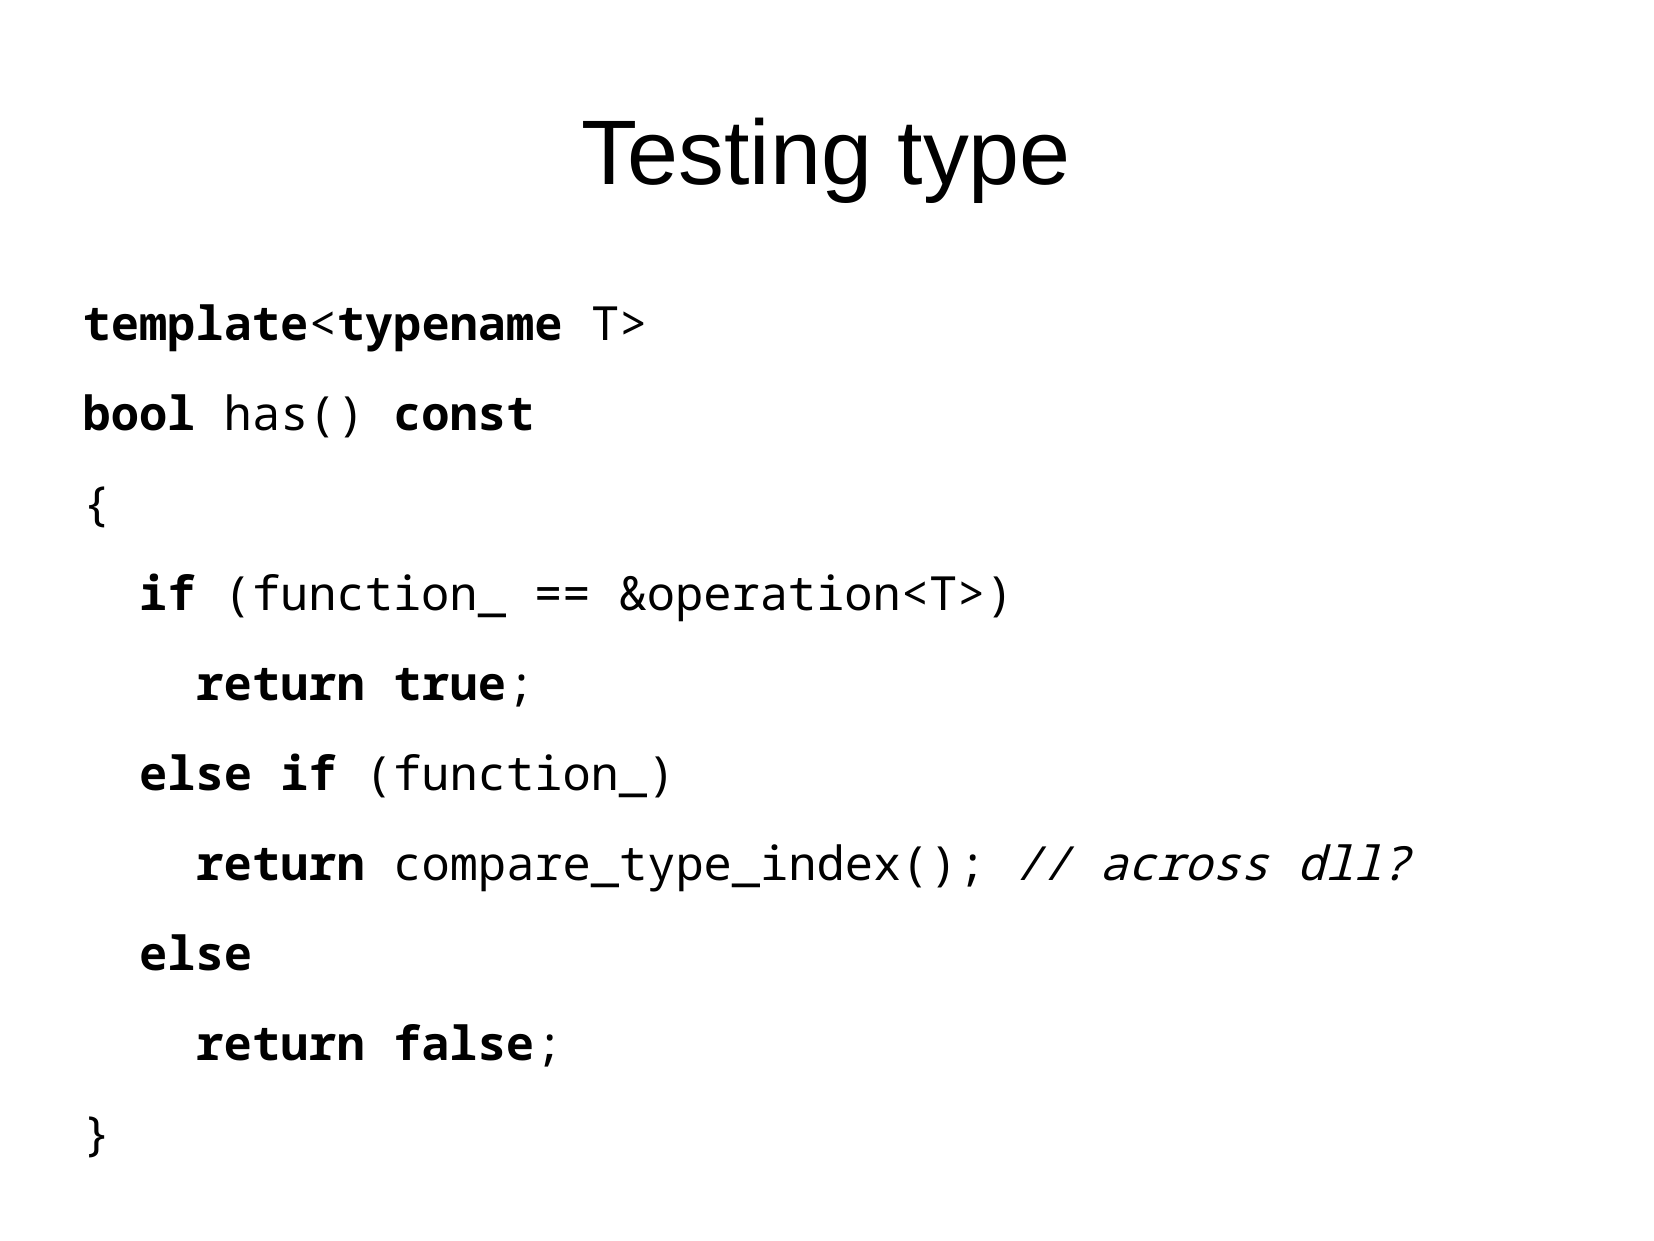

# Testing type
template<typename T>
bool has() const
{
 if (function_ == &operation<T>)
 return true;
 else if (function_)
 return compare_type_index(); // across dll?
 else
 return false;
}